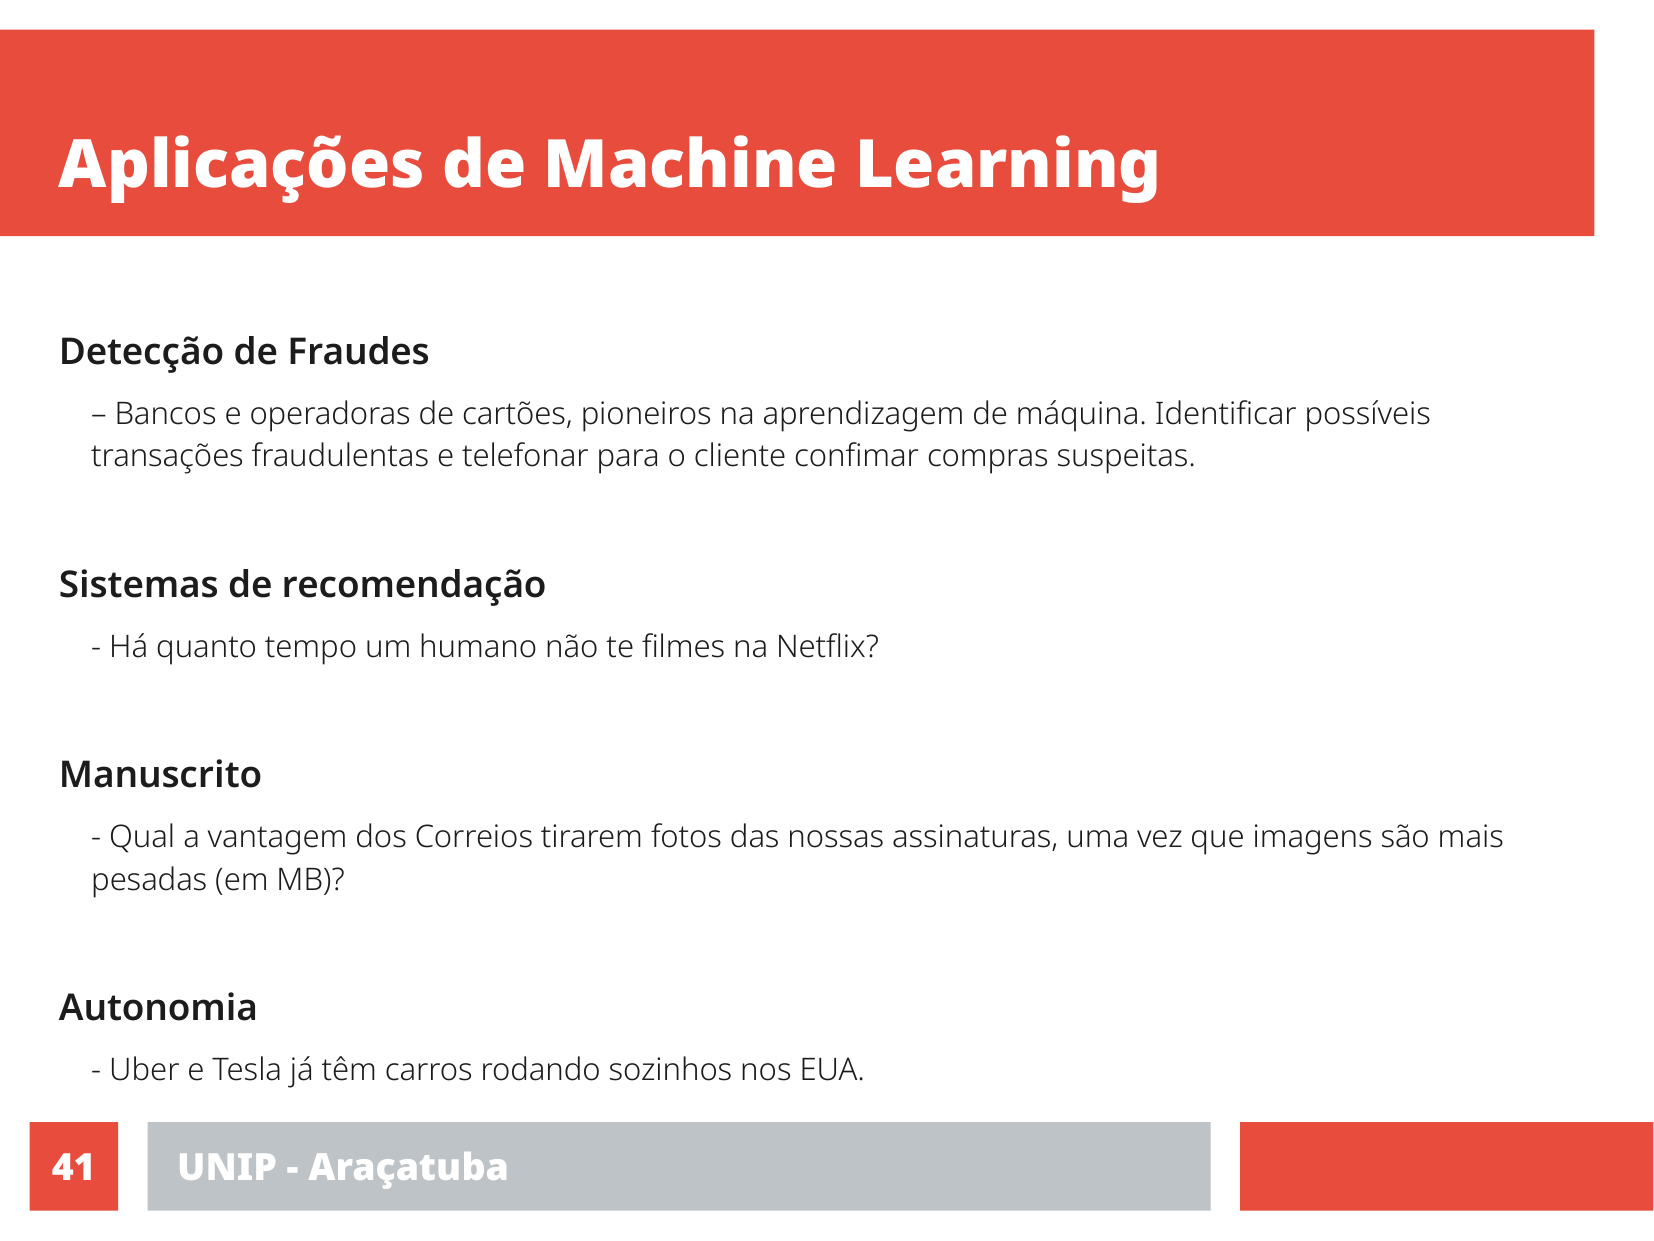

# Aplicações de Machine Learning
Detecção de Fraudes
– Bancos e operadoras de cartões, pioneiros na aprendizagem de máquina. Identificar possíveis transações fraudulentas e telefonar para o cliente confimar compras suspeitas.
Sistemas de recomendação
- Há quanto tempo um humano não te filmes na Netflix?
Manuscrito
- Qual a vantagem dos Correios tirarem fotos das nossas assinaturas, uma vez que imagens são mais pesadas (em MB)?
Autonomia
- Uber e Tesla já têm carros rodando sozinhos nos EUA.
41
UNIP - Araçatuba